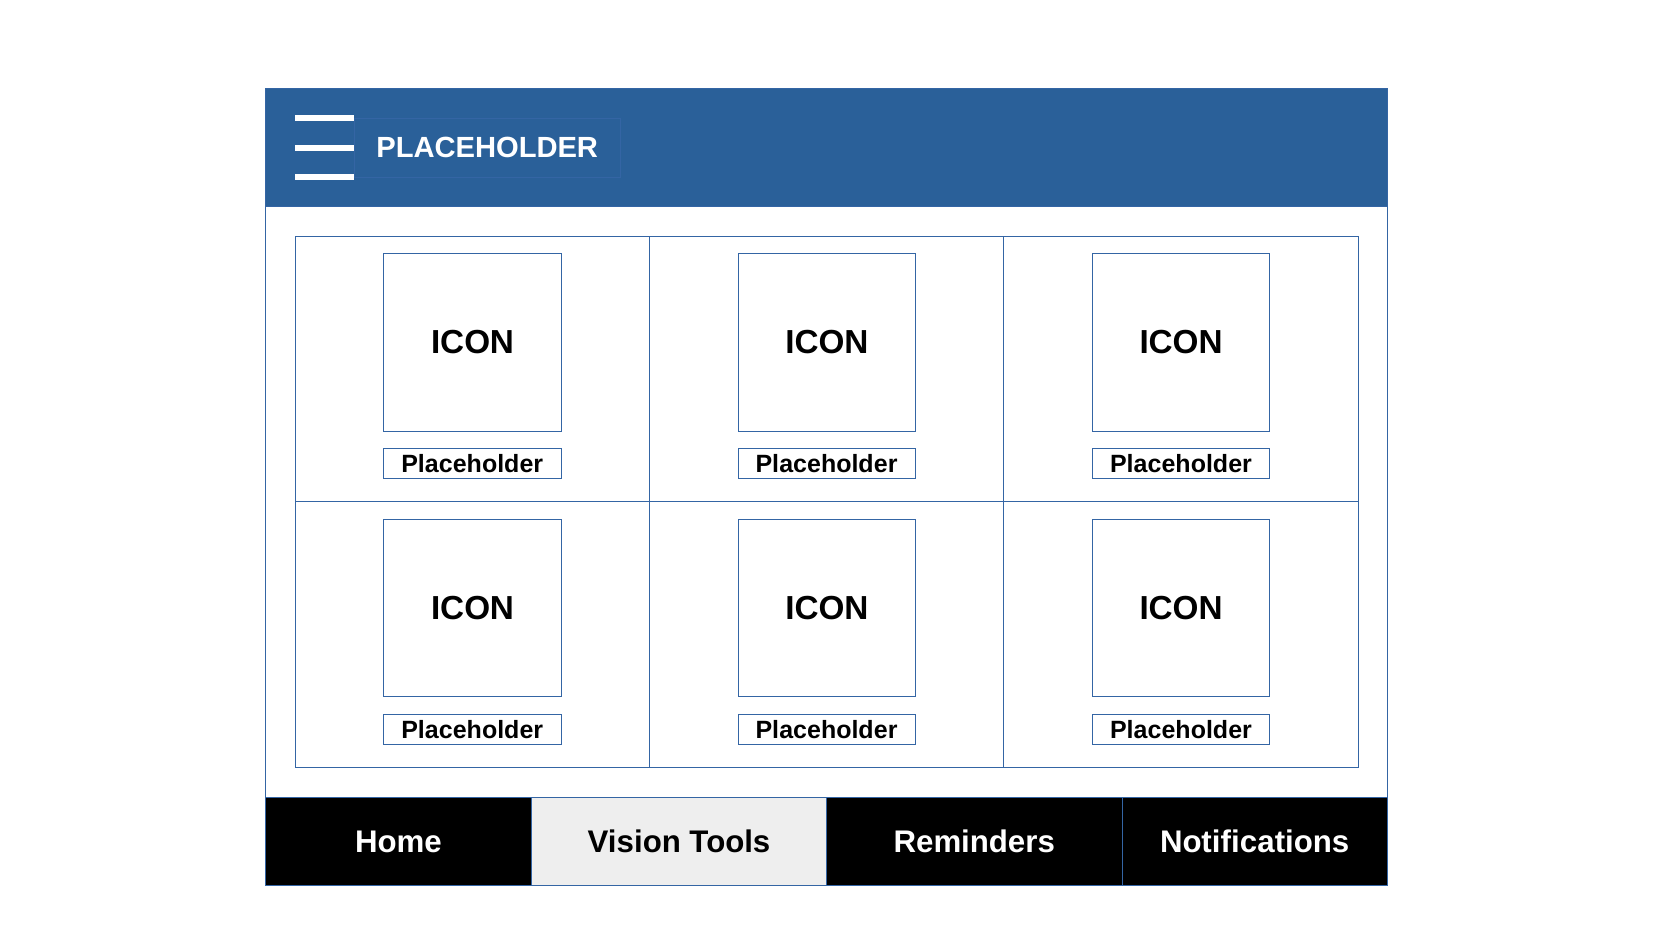

PLACEHOLDER
ICON
ICON
ICON
Placeholder
Placeholder
Placeholder
Placeholder
ICON
ICON
ICON
Placeholder
Placeholder
Placeholder
Home
Vision Tools
Reminders
Notifications